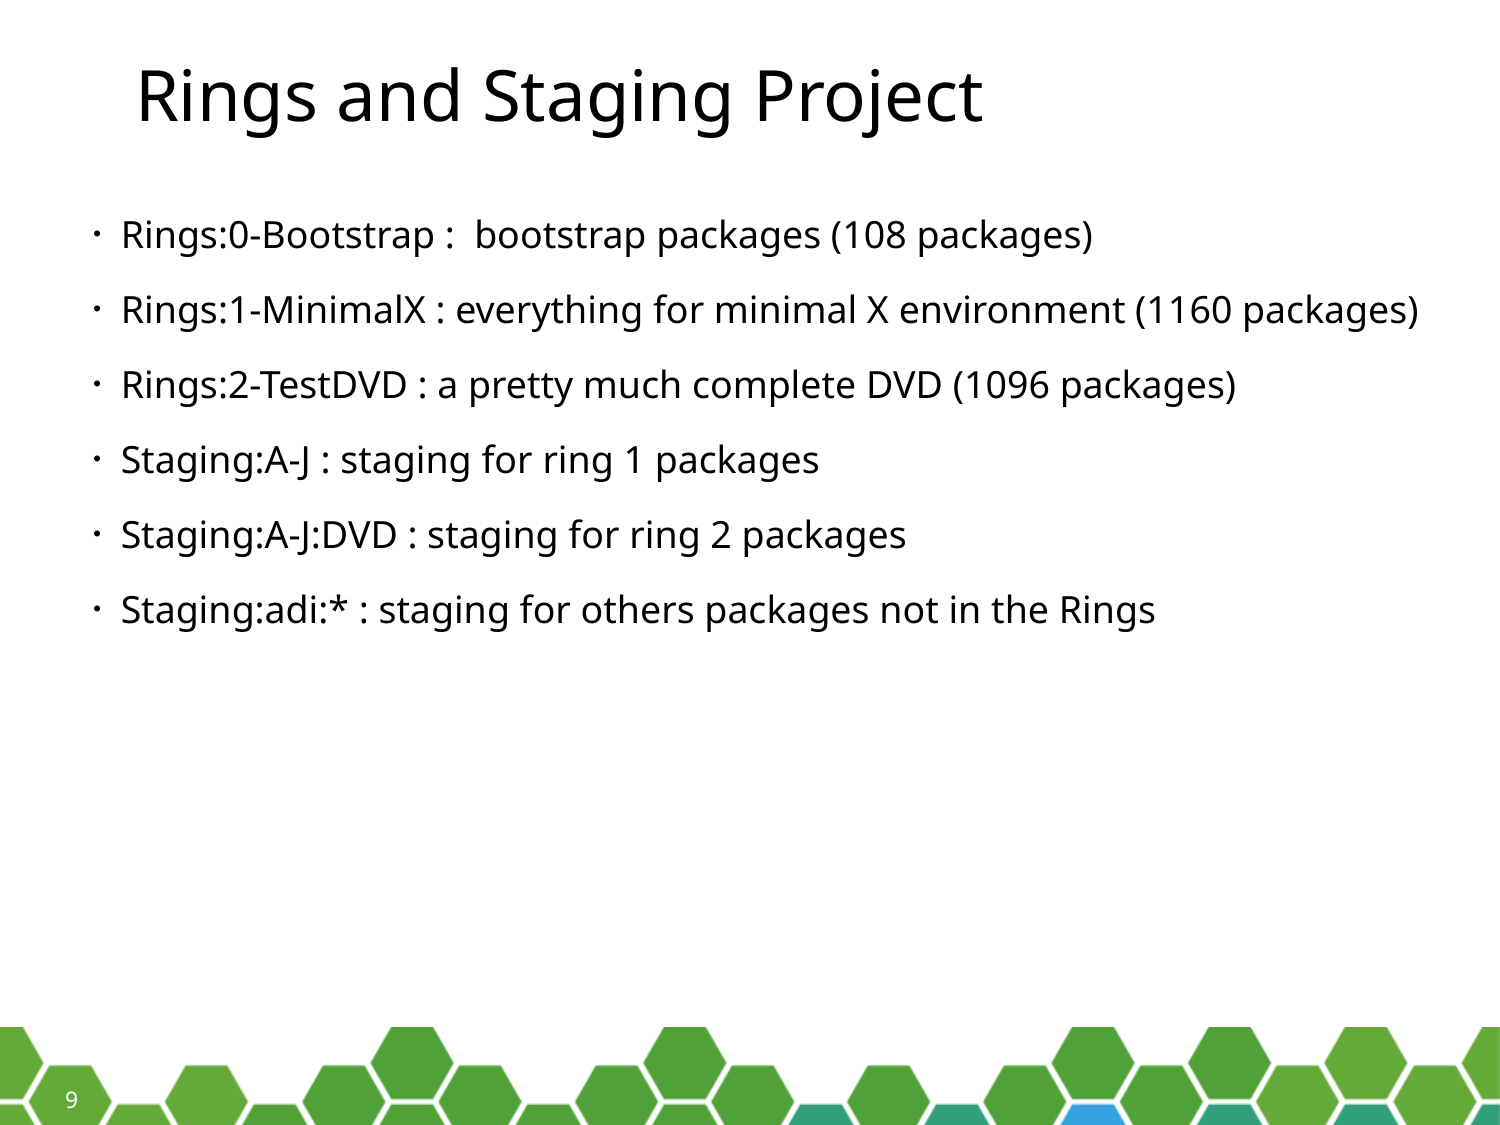

# Rings and Staging Project
Rings:0-Bootstrap : bootstrap packages (108 packages)
Rings:1-MinimalX : everything for minimal X environment (1160 packages)
Rings:2-TestDVD : a pretty much complete DVD (1096 packages)
Staging:A-J : staging for ring 1 packages
Staging:A-J:DVD : staging for ring 2 packages
Staging:adi:* : staging for others packages not in the Rings